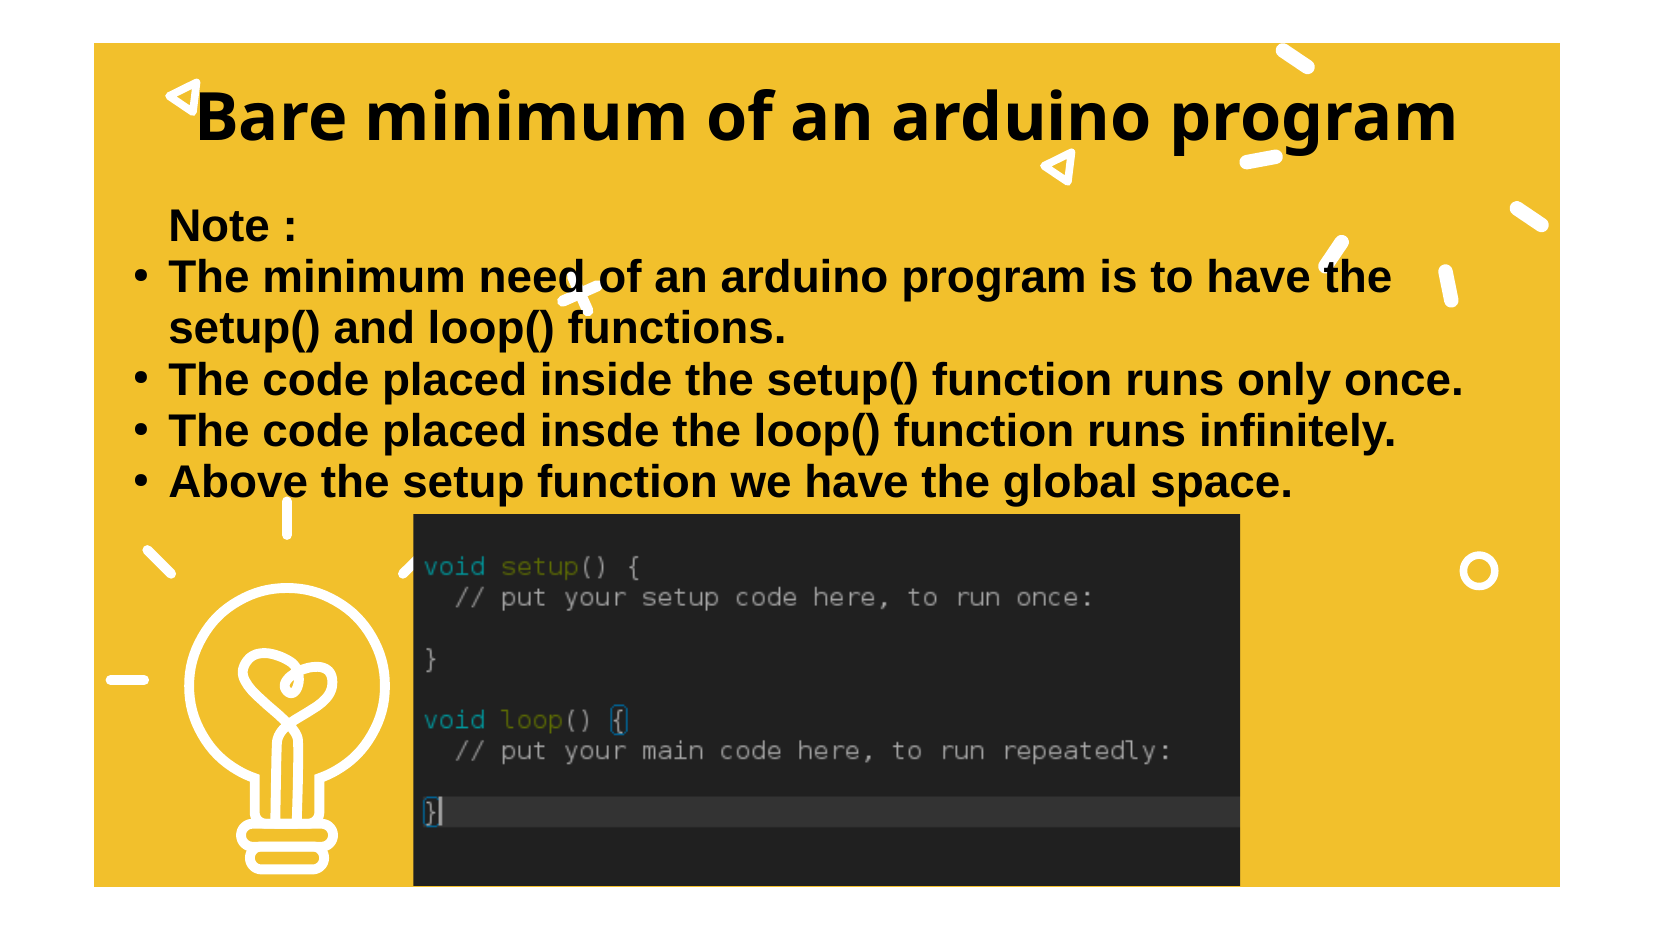

# Bare minimum of an arduino program
Note :
The minimum need of an arduino program is to have the setup() and loop() functions.
The code placed inside the setup() function runs only once.
The code placed insde the loop() function runs infinitely.
Above the setup function we have the global space.